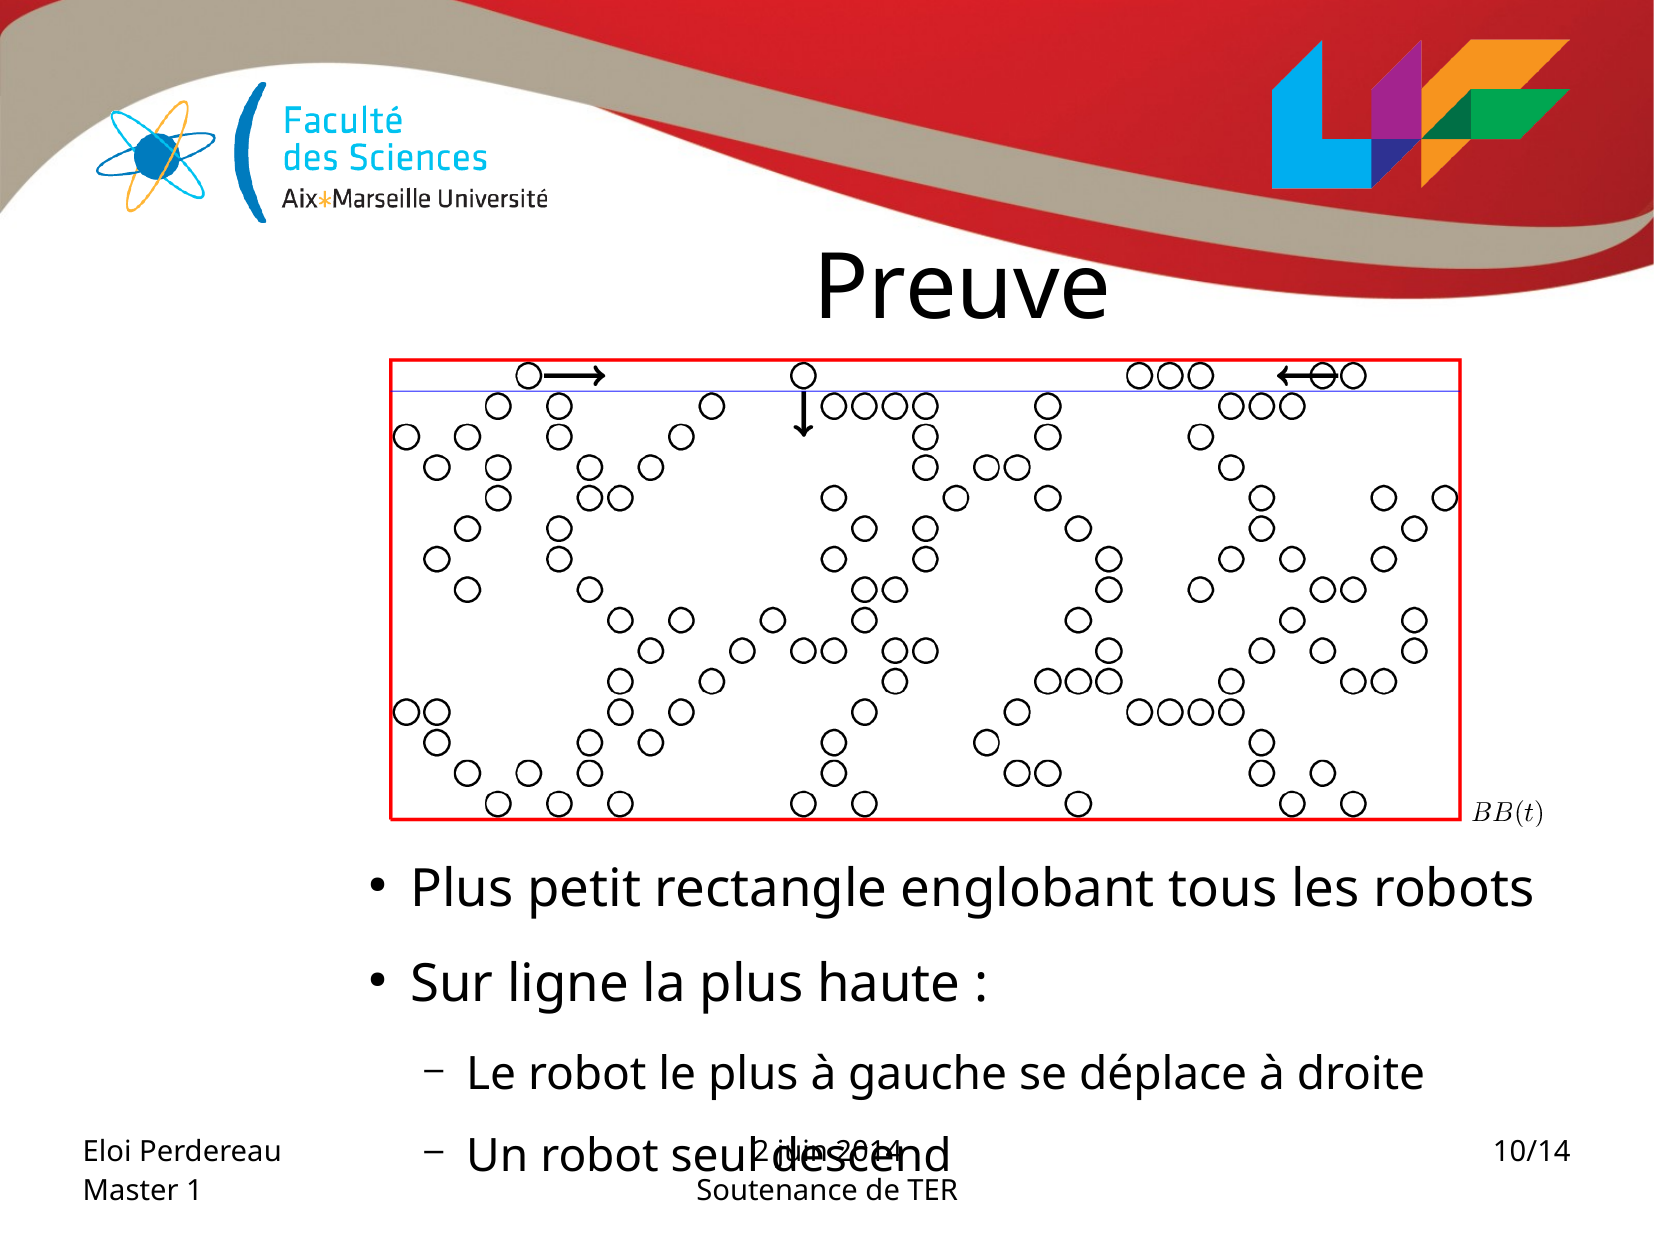

# Preuve
Plus petit rectangle englobant tous les robots
Sur ligne la plus haute :
Le robot le plus à gauche se déplace à droite
Un robot seul descend
10